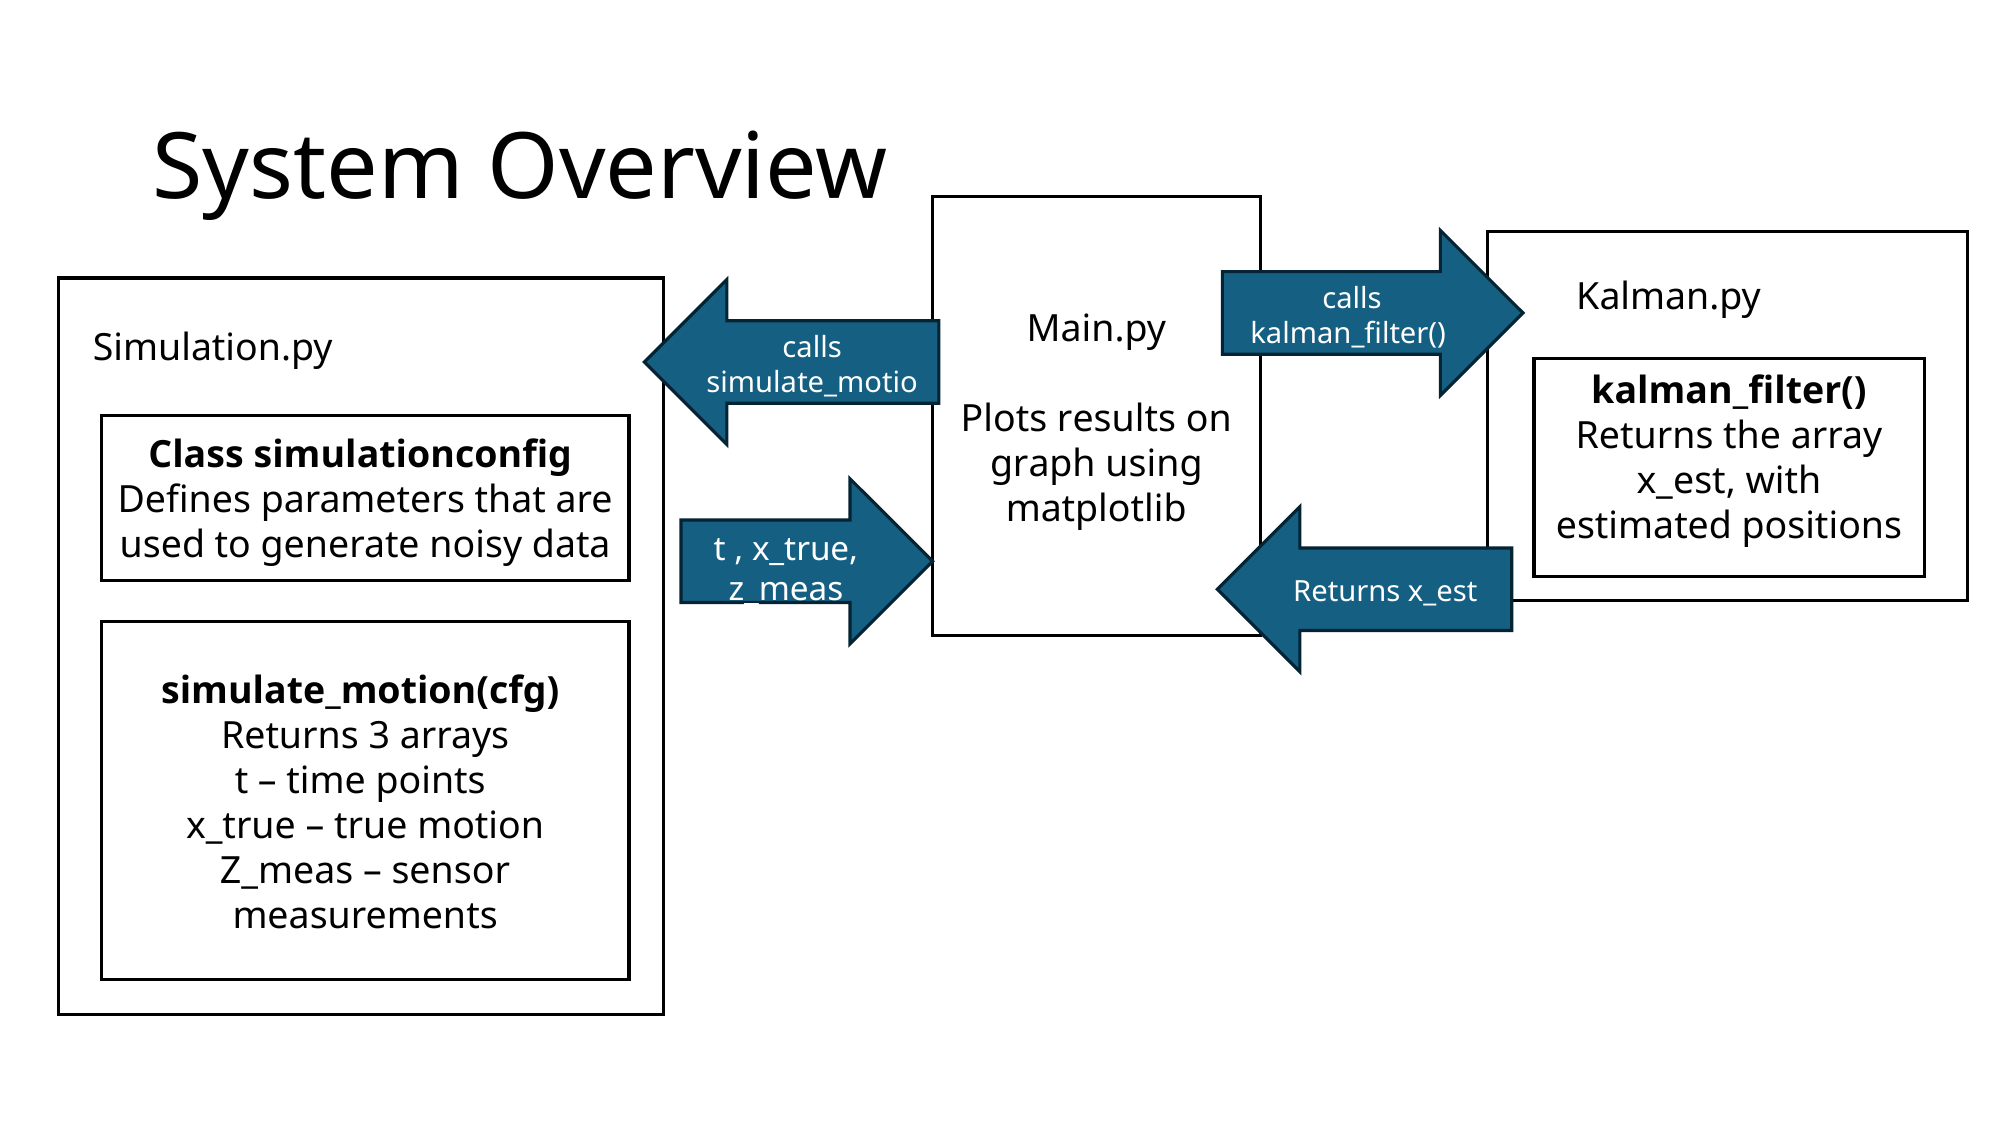

# System Overview
Main.py
Plots results on graph using matplotlib
calls kalman_filter()
Kalman.py
calls simulate_motion
Simulation.py
kalman_filter()
Returns the array x_est, with estimated positions
Class simulationconfig
Defines parameters that are used to generate noisy data
t , x_true, z_meas
Returns x_est
simulate_motion(cfg)
Returns 3 arrays
t – time points
x_true – true motion
Z_meas – sensor measurements